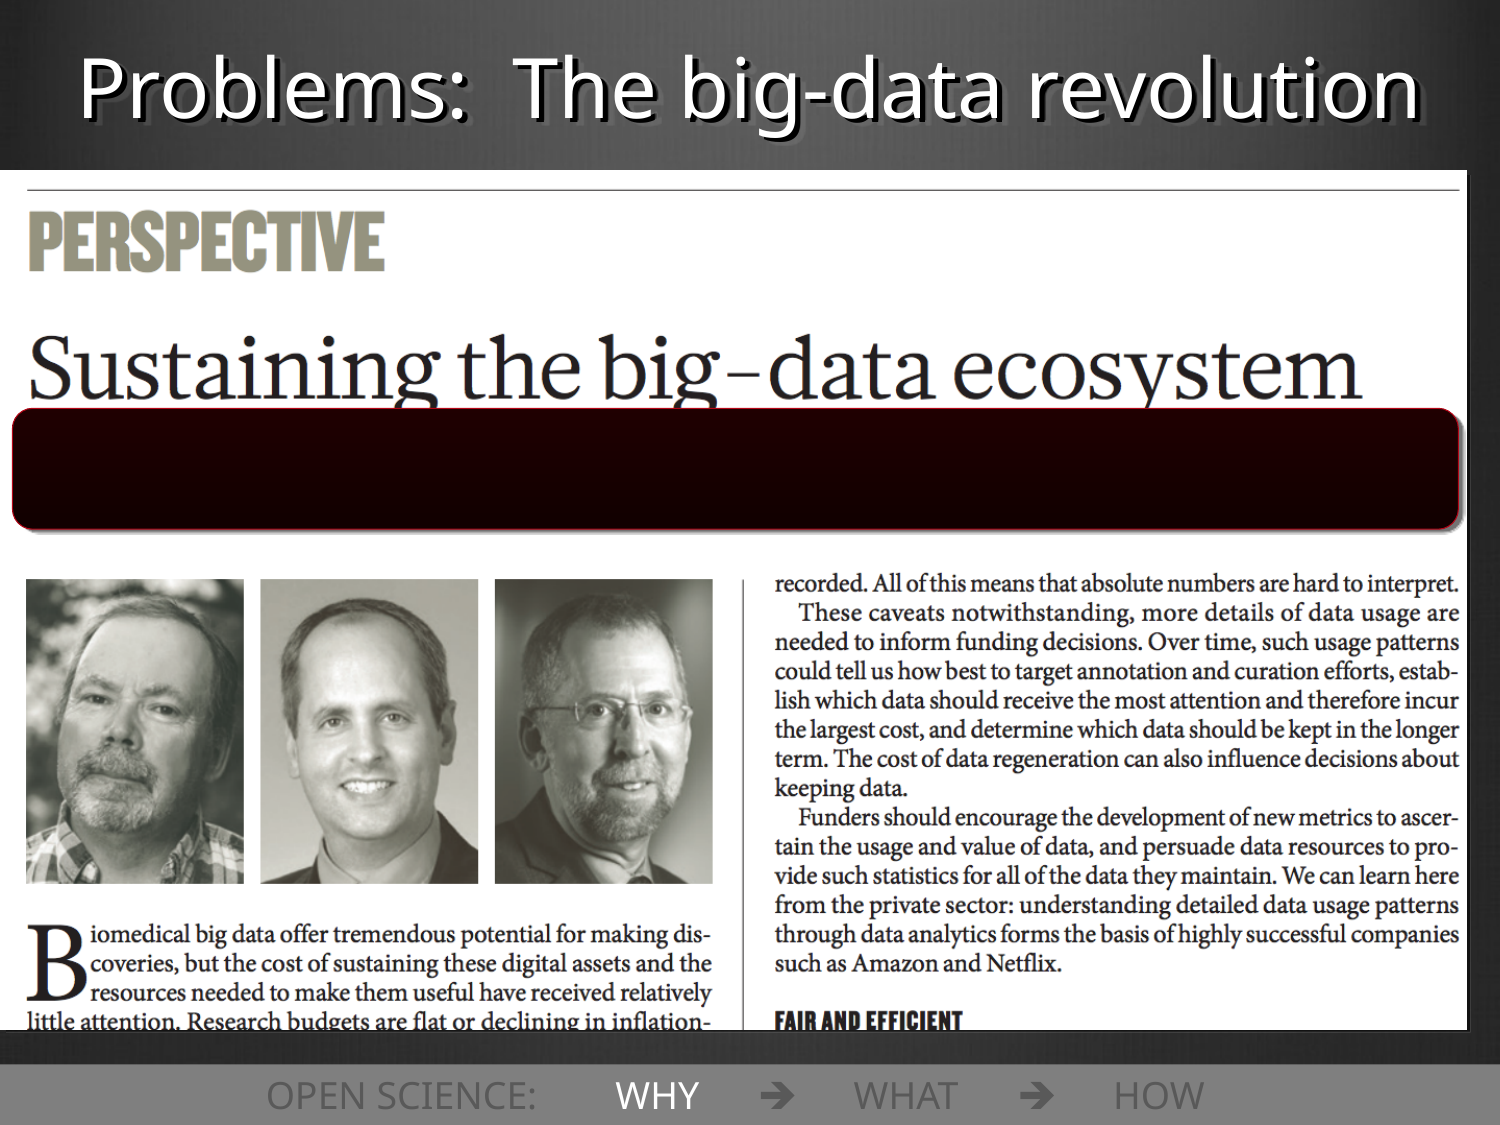

# Problems: The big-data revolution
OPEN SCIENCE: WHY  WHAT  HOW